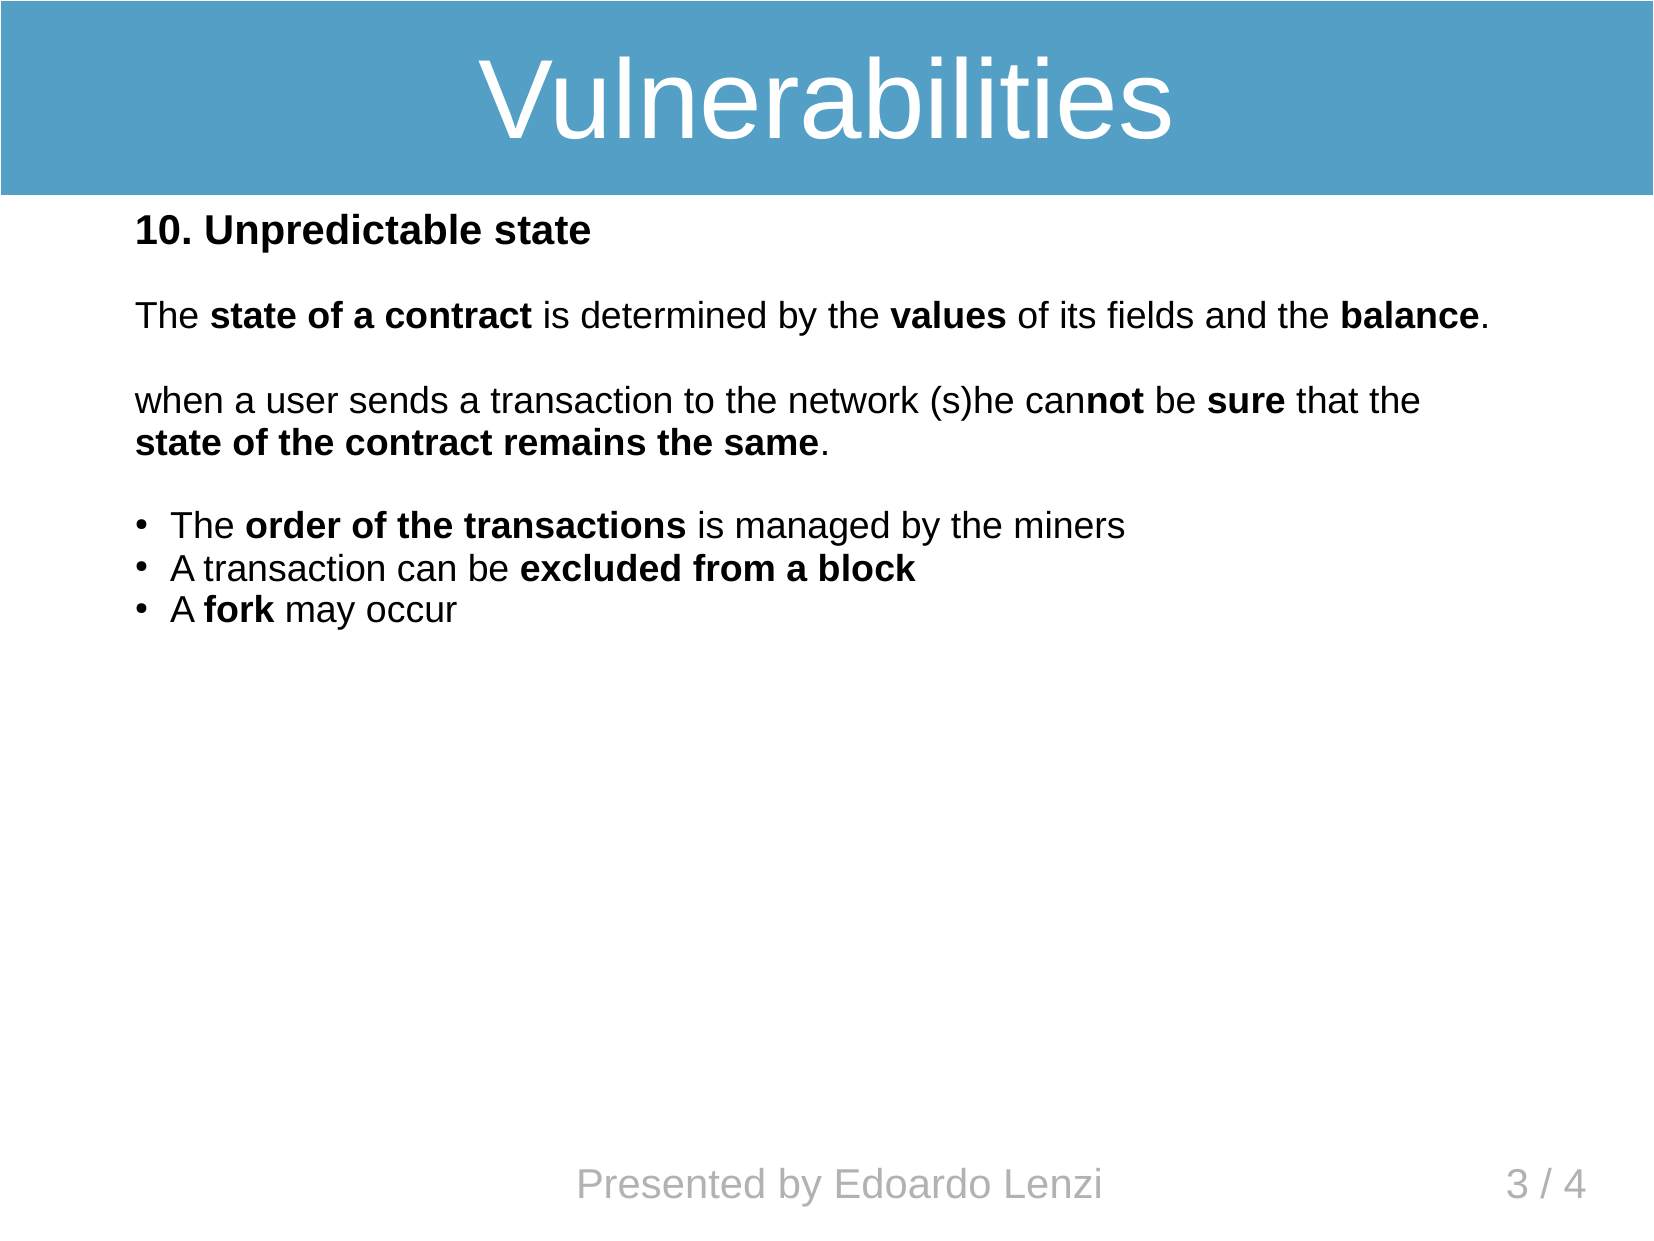

Vulnerabilities
10. Unpredictable state
The state of a contract is determined by the values of its fields and the balance.
when a user sends a transaction to the network (s)he cannot be sure that the state of the contract remains the same.
The order of the transactions is managed by the miners
A transaction can be excluded from a block
A fork may occur
# Presented by Edoardo Lenzi 3 / 4